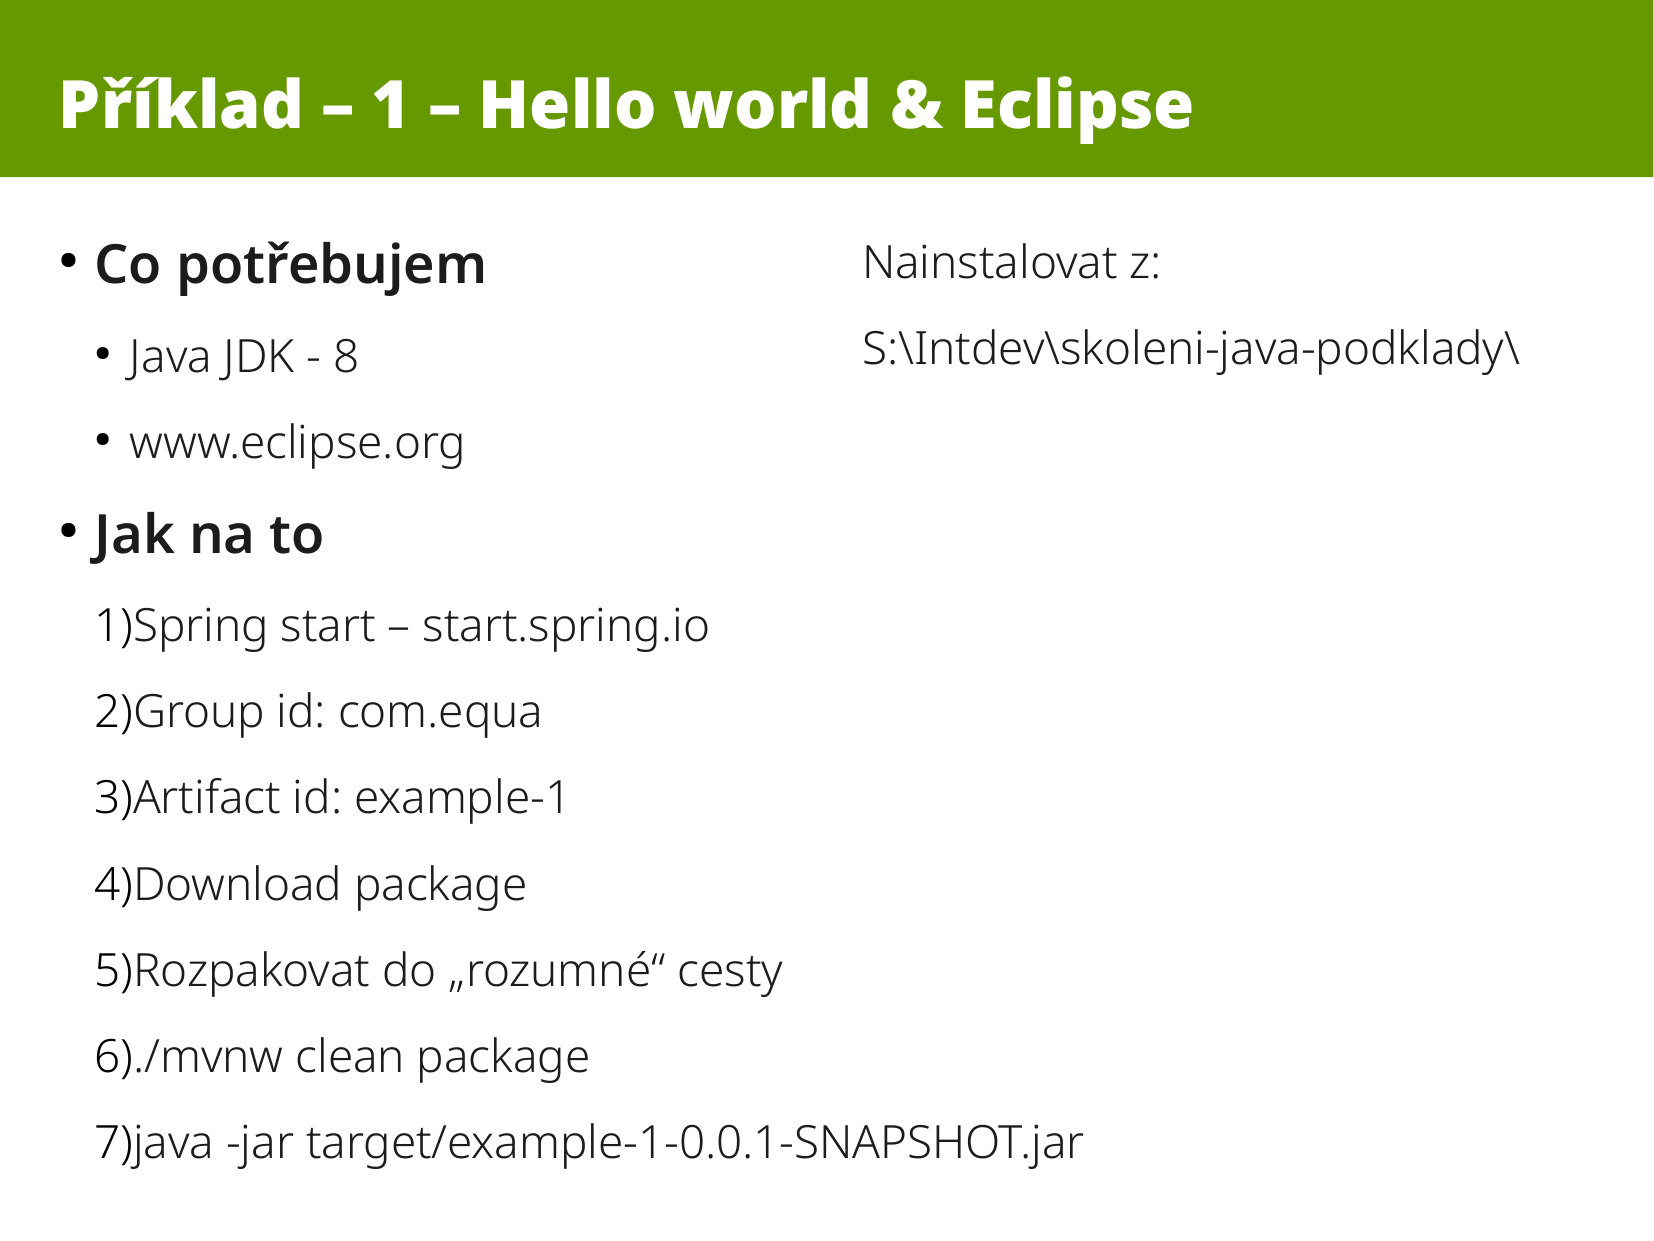

# Příklad – 1 – Hello world & Eclipse
Co potřebujem
Java JDK - 8
www.eclipse.org
Jak na to
Spring start – start.spring.io
Group id: com.equa
Artifact id: example-1
Download package
Rozpakovat do „rozumné“ cesty
./mvnw clean package
java -jar target/example-1-0.0.1-SNAPSHOT.jar
Nainstalovat z:
S:\Intdev\skoleni-java-podklady\